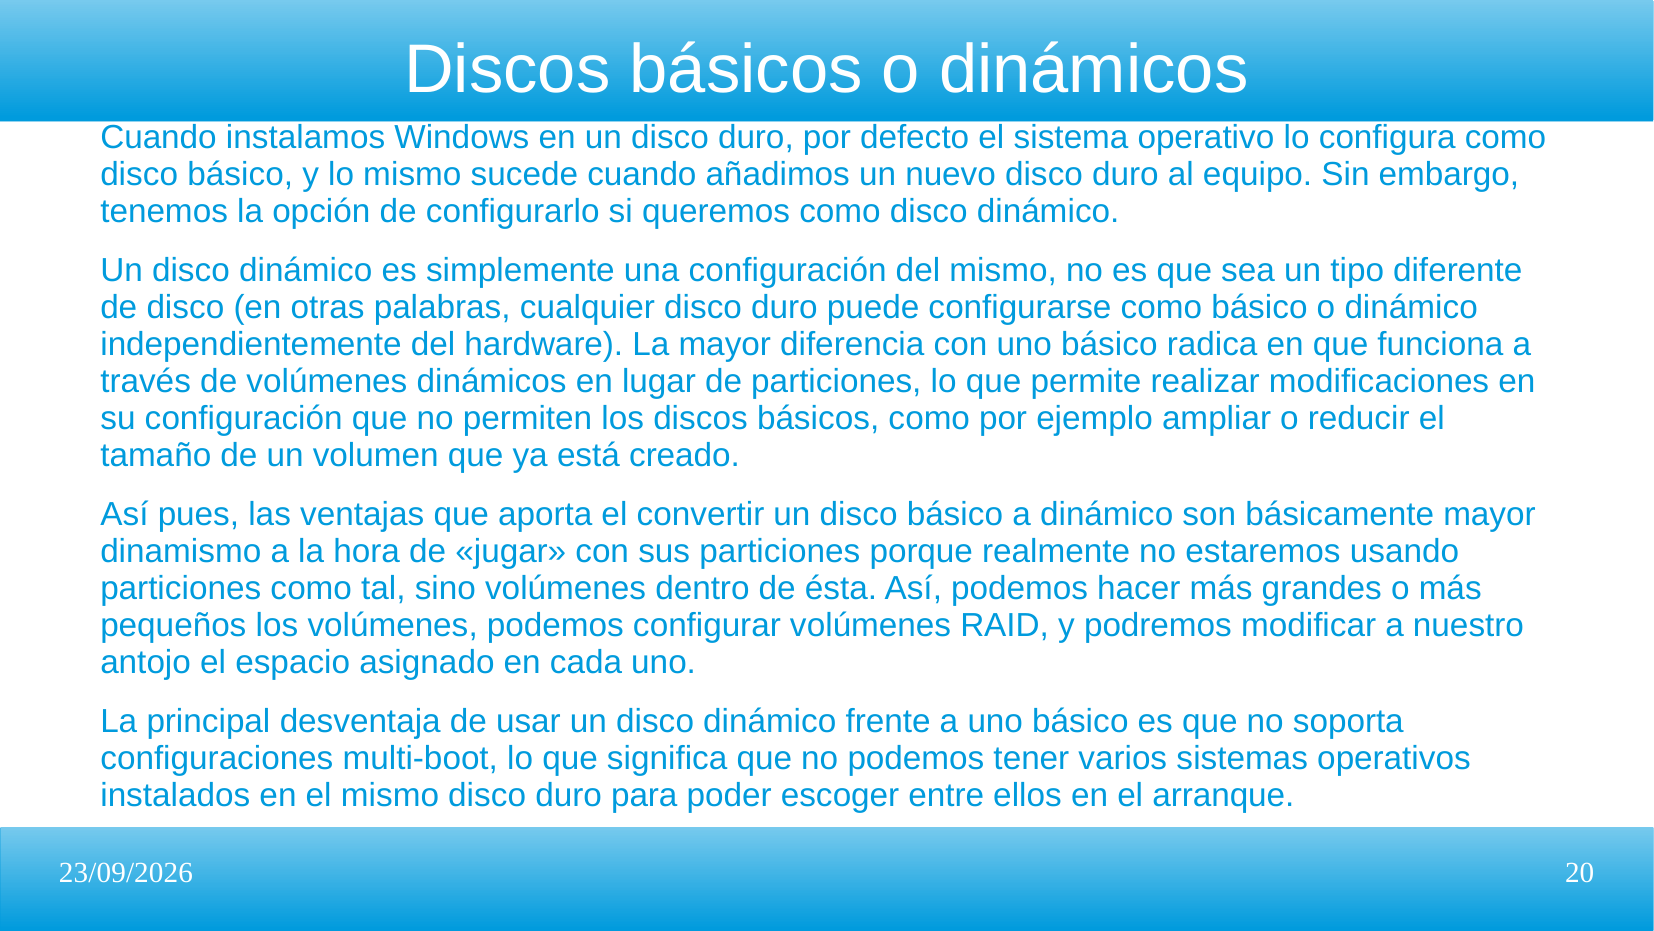

# Discos básicos o dinámicos
Cuando instalamos Windows en un disco duro, por defecto el sistema operativo lo configura como disco básico, y lo mismo sucede cuando añadimos un nuevo disco duro al equipo. Sin embargo, tenemos la opción de configurarlo si queremos como disco dinámico.
Un disco dinámico es simplemente una configuración del mismo, no es que sea un tipo diferente de disco (en otras palabras, cualquier disco duro puede configurarse como básico o dinámico independientemente del hardware). La mayor diferencia con uno básico radica en que funciona a través de volúmenes dinámicos en lugar de particiones, lo que permite realizar modificaciones en su configuración que no permiten los discos básicos, como por ejemplo ampliar o reducir el tamaño de un volumen que ya está creado.
Así pues, las ventajas que aporta el convertir un disco básico a dinámico son básicamente mayor dinamismo a la hora de «jugar» con sus particiones porque realmente no estaremos usando particiones como tal, sino volúmenes dentro de ésta. Así, podemos hacer más grandes o más pequeños los volúmenes, podemos configurar volúmenes RAID, y podremos modificar a nuestro antojo el espacio asignado en cada uno.
La principal desventaja de usar un disco dinámico frente a uno básico es que no soporta configuraciones multi-boot, lo que significa que no podemos tener varios sistemas operativos instalados en el mismo disco duro para poder escoger entre ellos en el arranque.
20